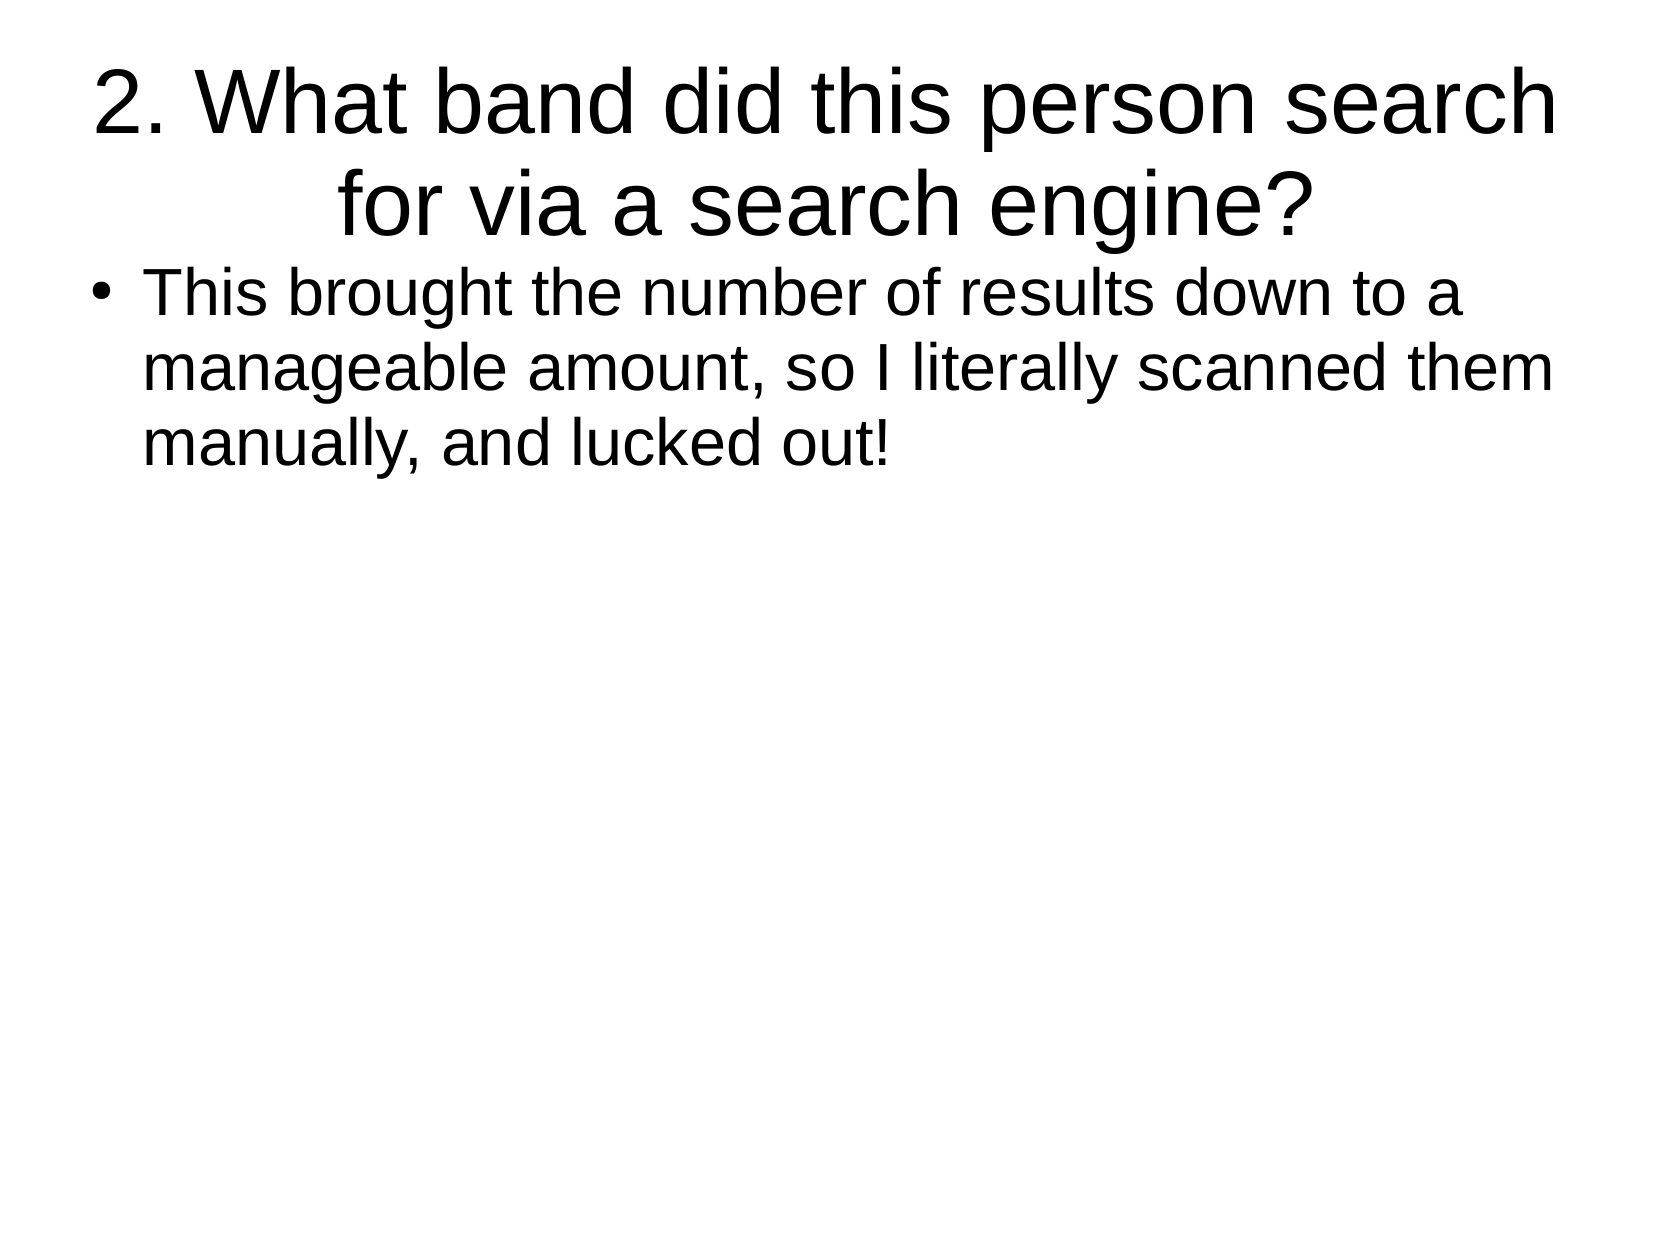

# 2. What band did this person search for via a search engine?
This brought the number of results down to a manageable amount, so I literally scanned them manually, and lucked out!